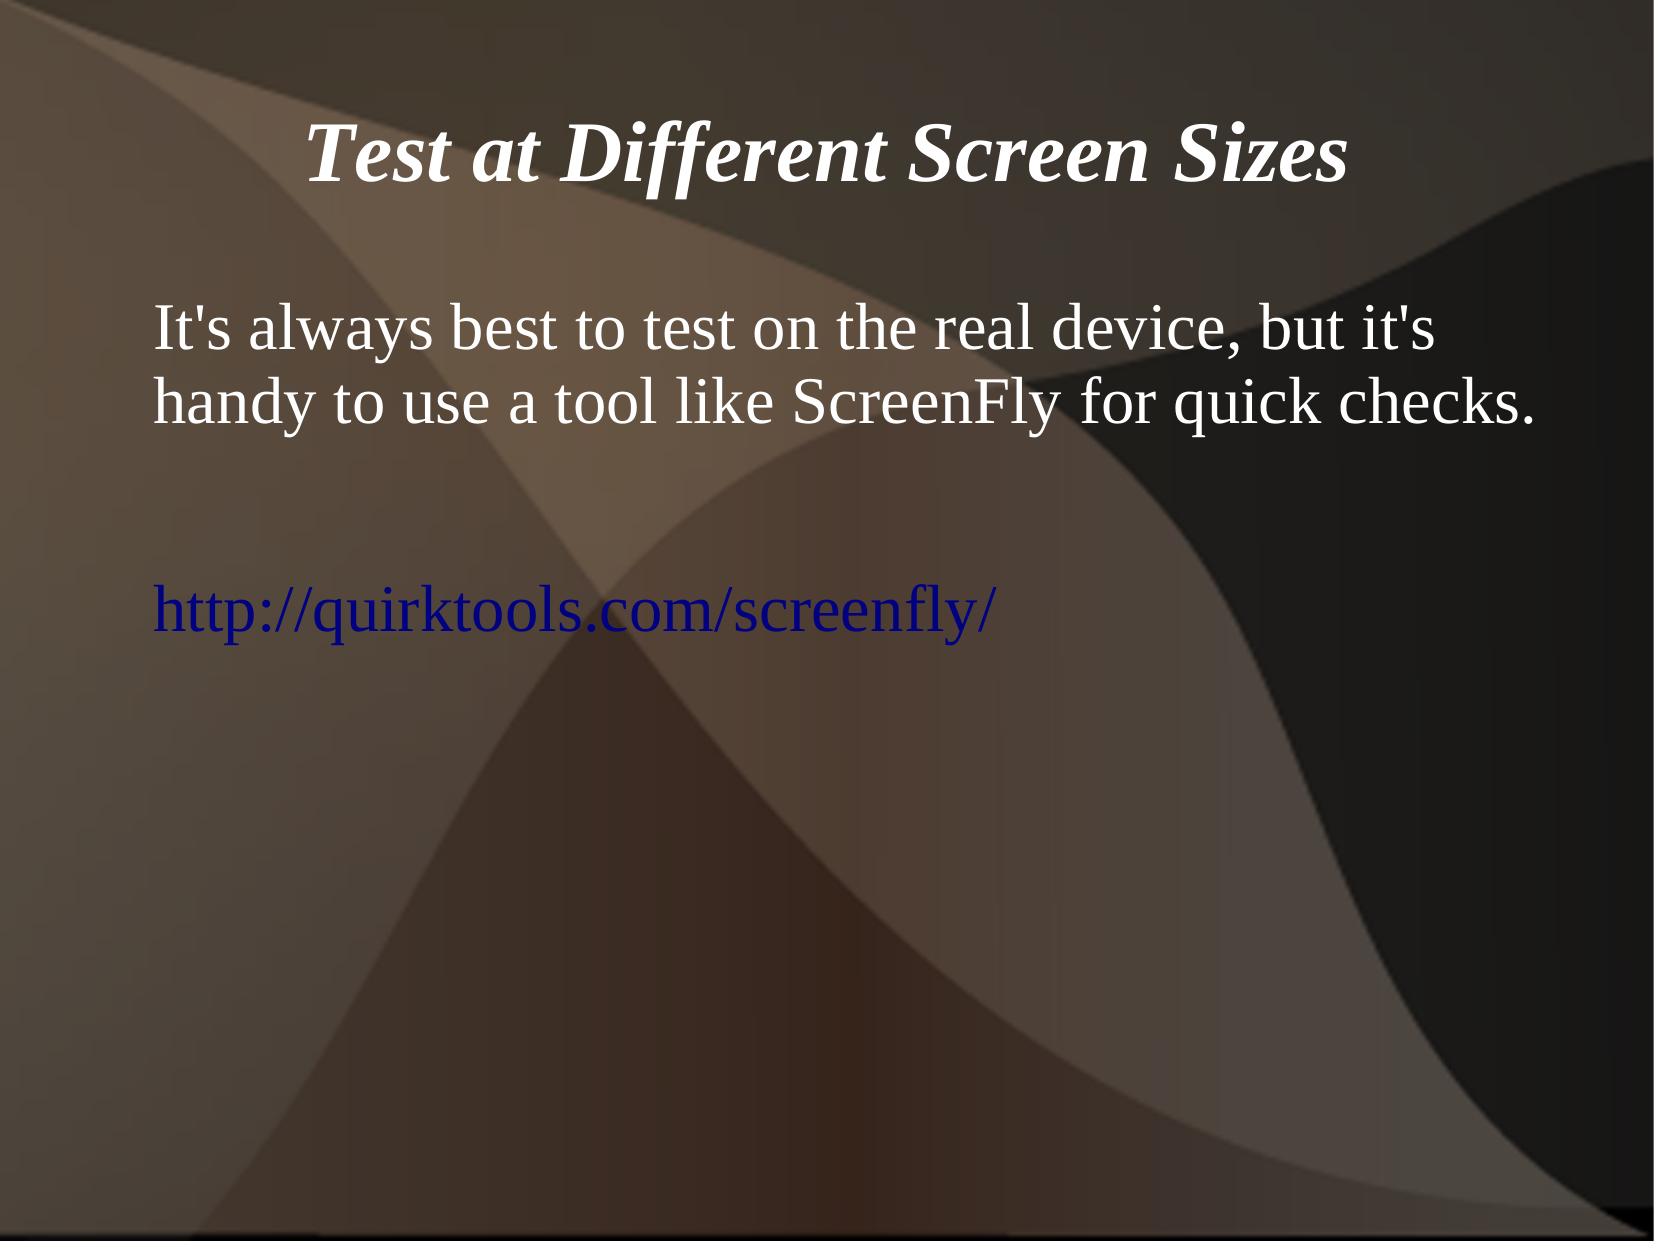

# Test at Different Screen Sizes
It's always best to test on the real device, but it's handy to use a tool like ScreenFly for quick checks.
http://quirktools.com/screenfly/